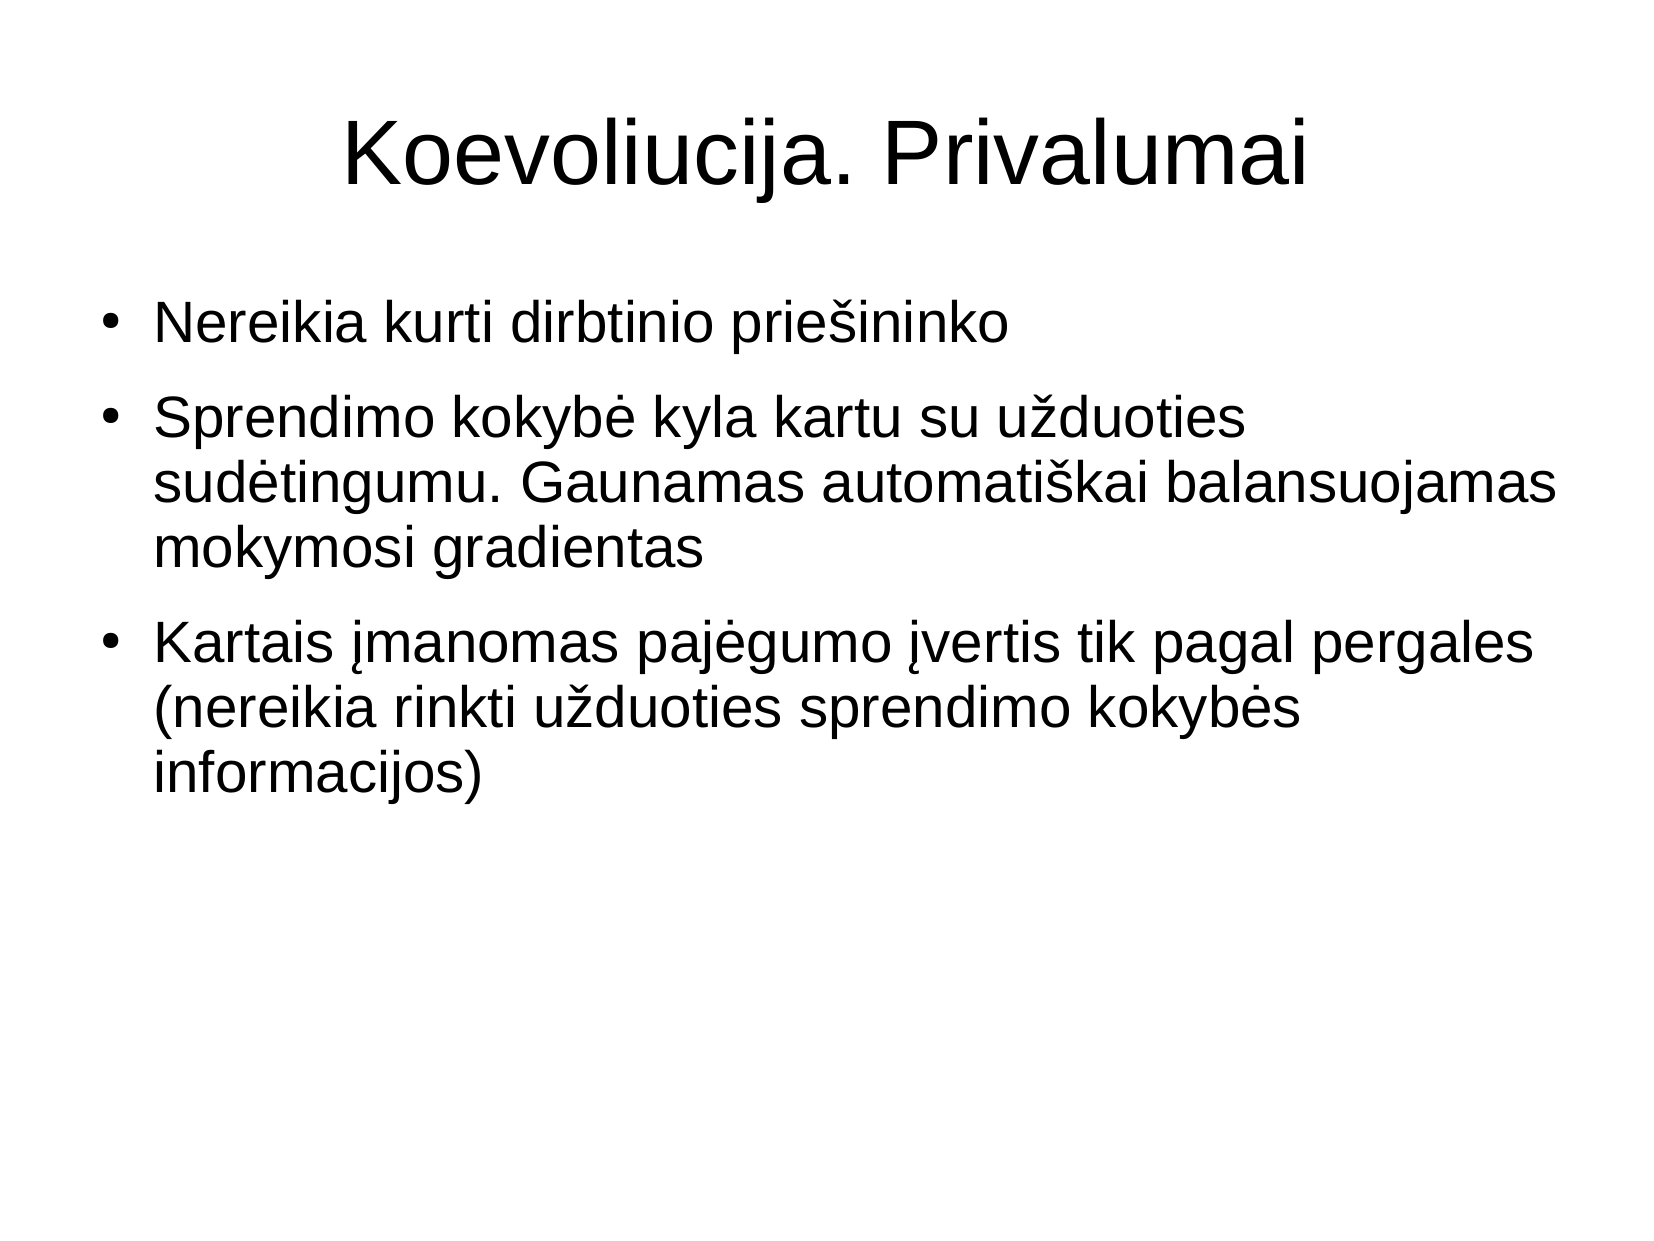

# Koevoliucija. Privalumai
Nereikia kurti dirbtinio priešininko
Sprendimo kokybė kyla kartu su užduoties sudėtingumu. Gaunamas automatiškai balansuojamas mokymosi gradientas
Kartais įmanomas pajėgumo įvertis tik pagal pergales (nereikia rinkti užduoties sprendimo kokybės informacijos)